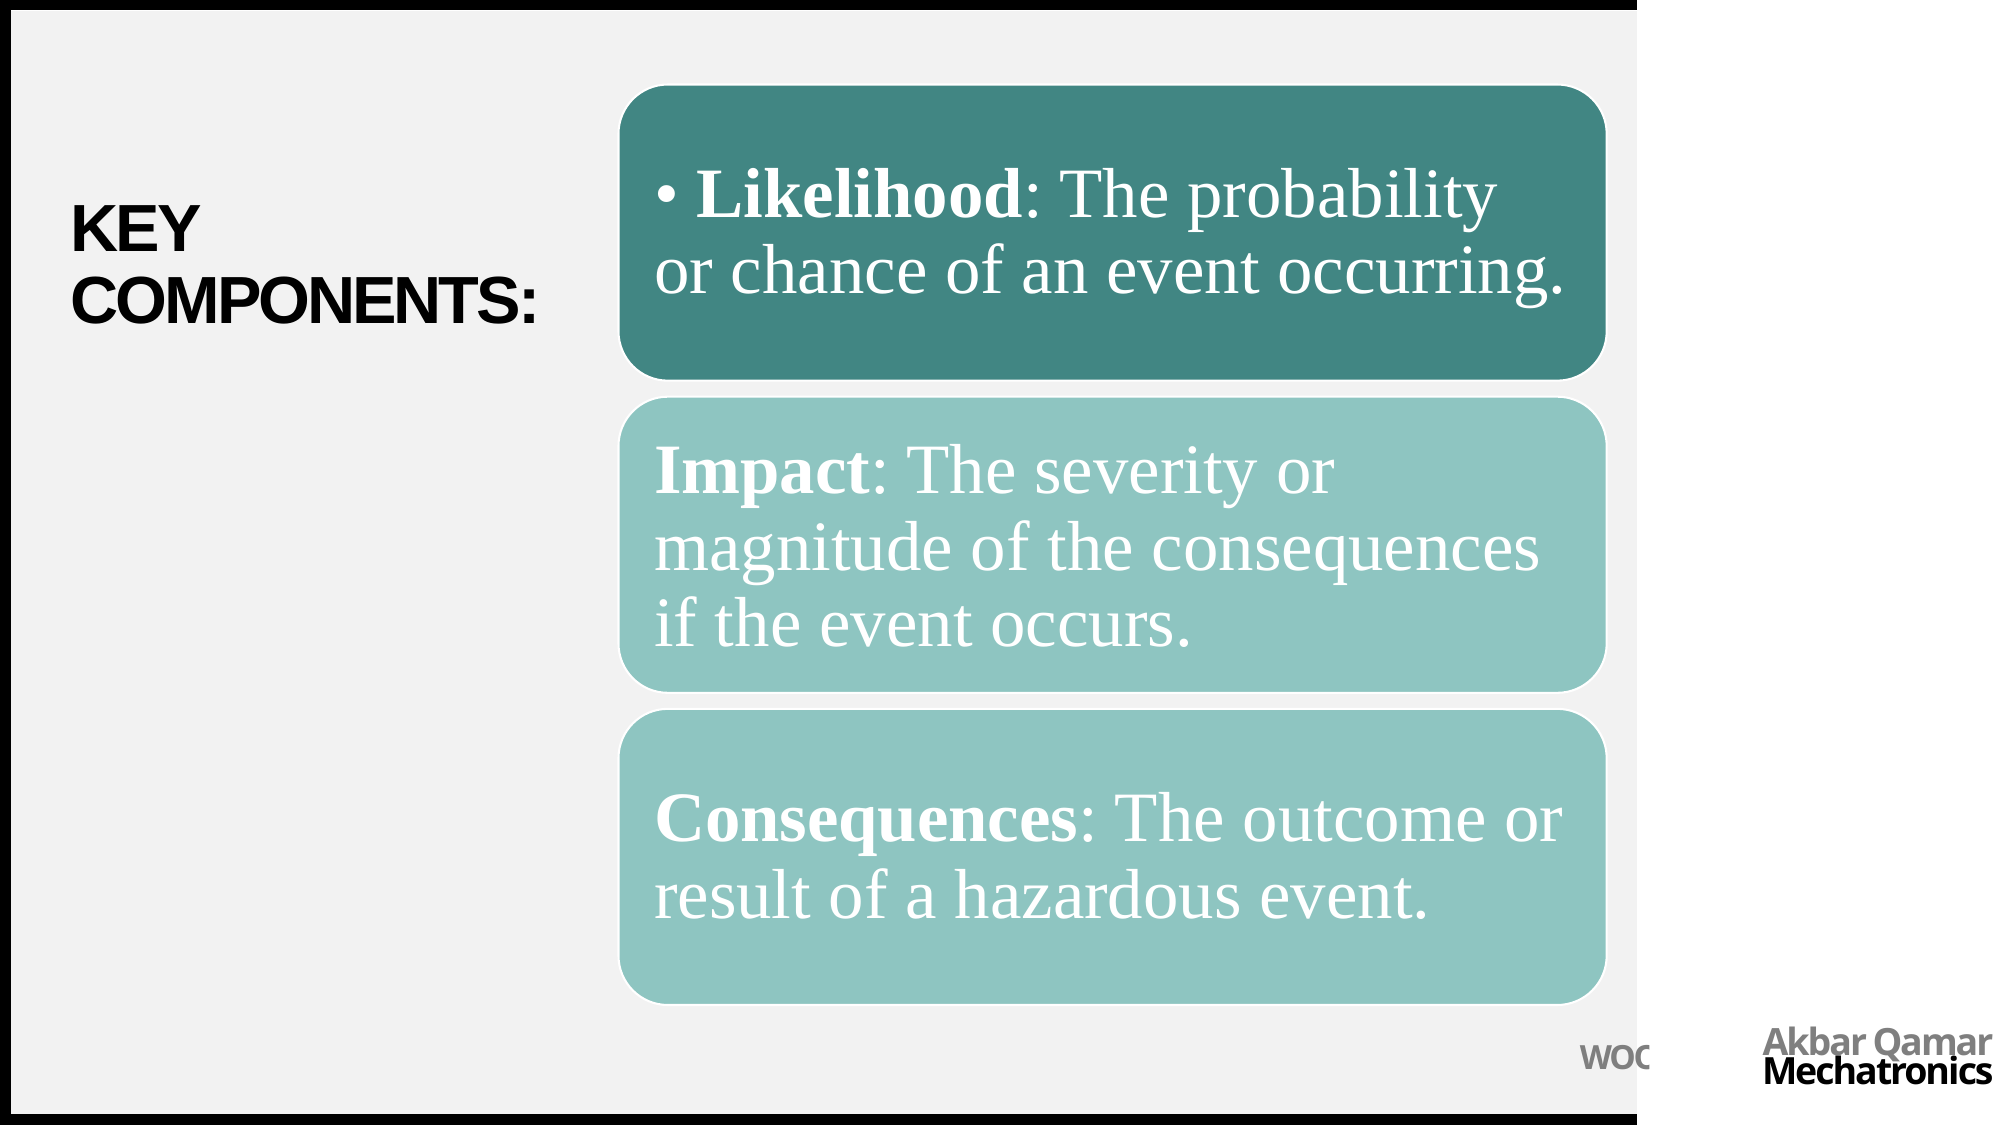

# Key Components:
• Likelihood: The probability or chance of an event occurring.
Impact: The severity or magnitude of the consequences if the event occurs.
Consequences: The outcome or result of a hazardous event.
Akbar Qamar
Mechatronics